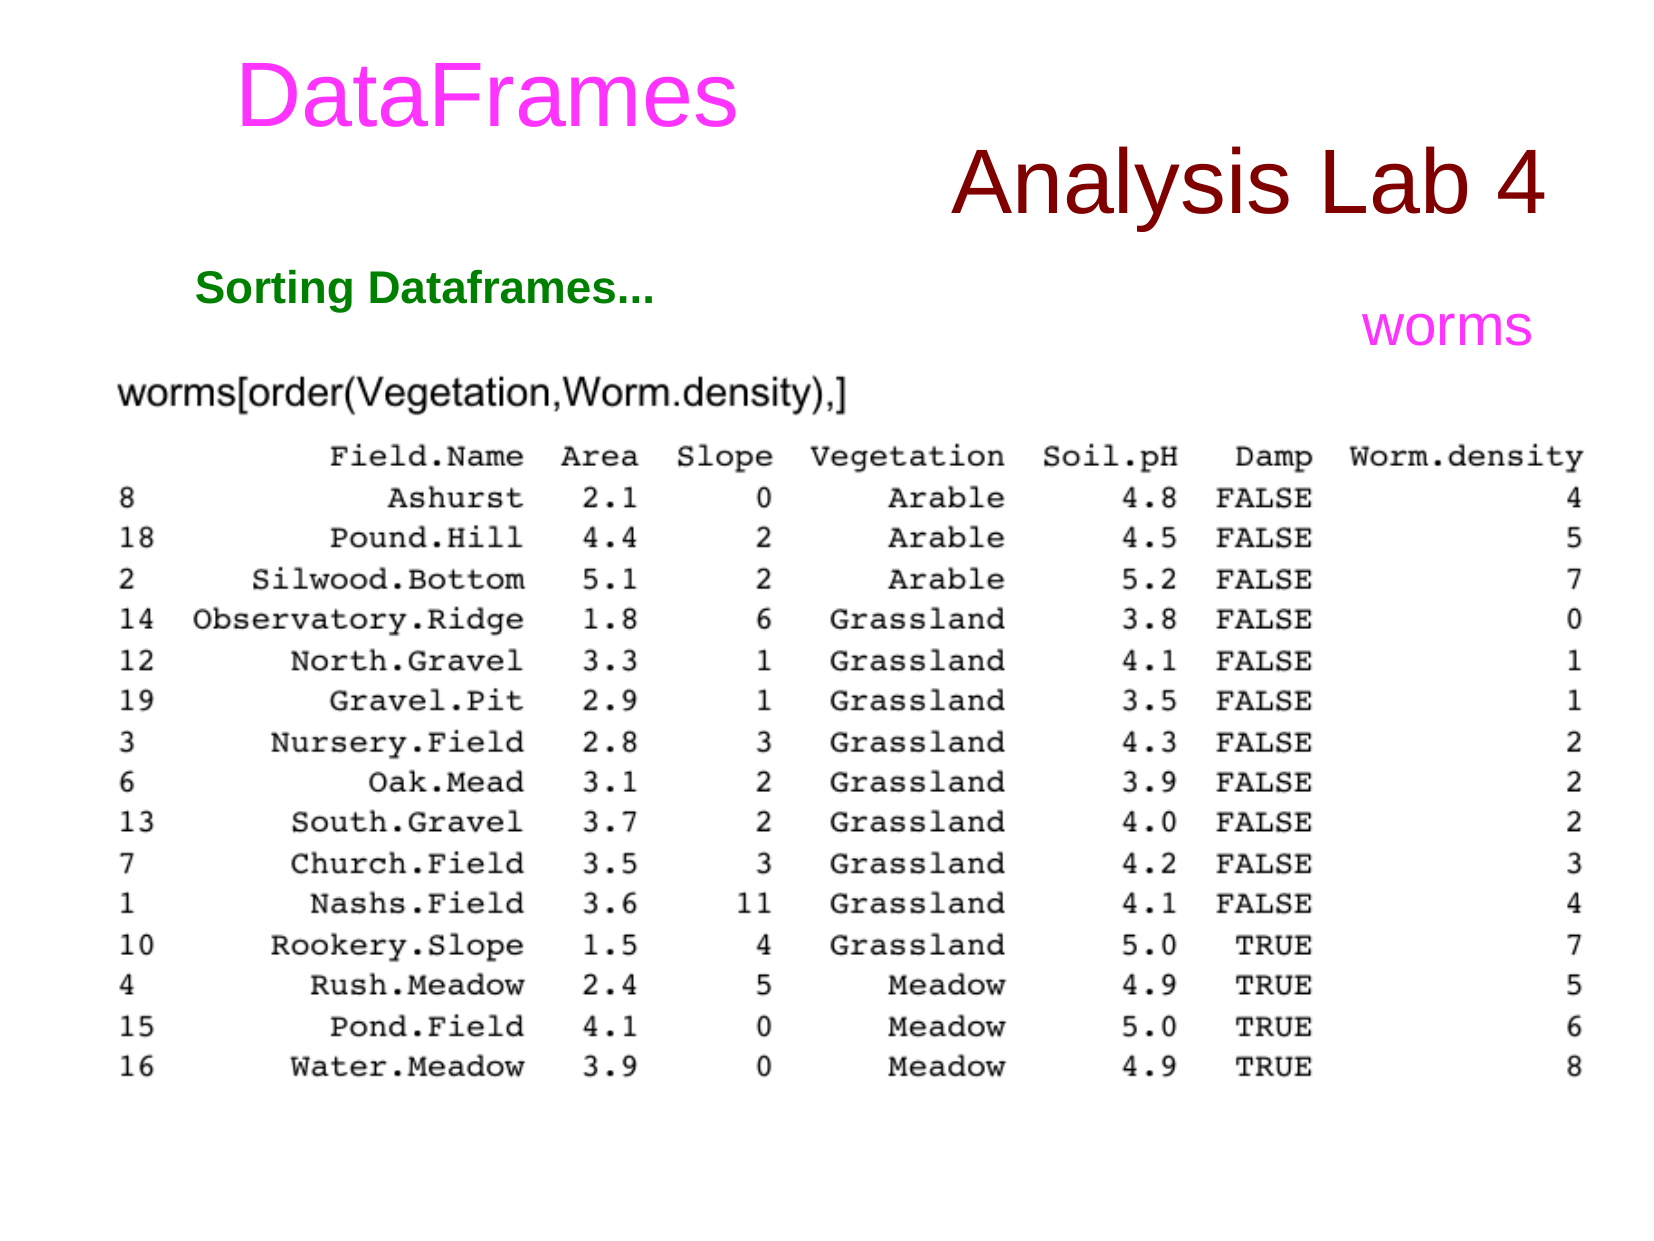

DataFrames
# Analysis Lab 4
Sorting Dataframes...
worms